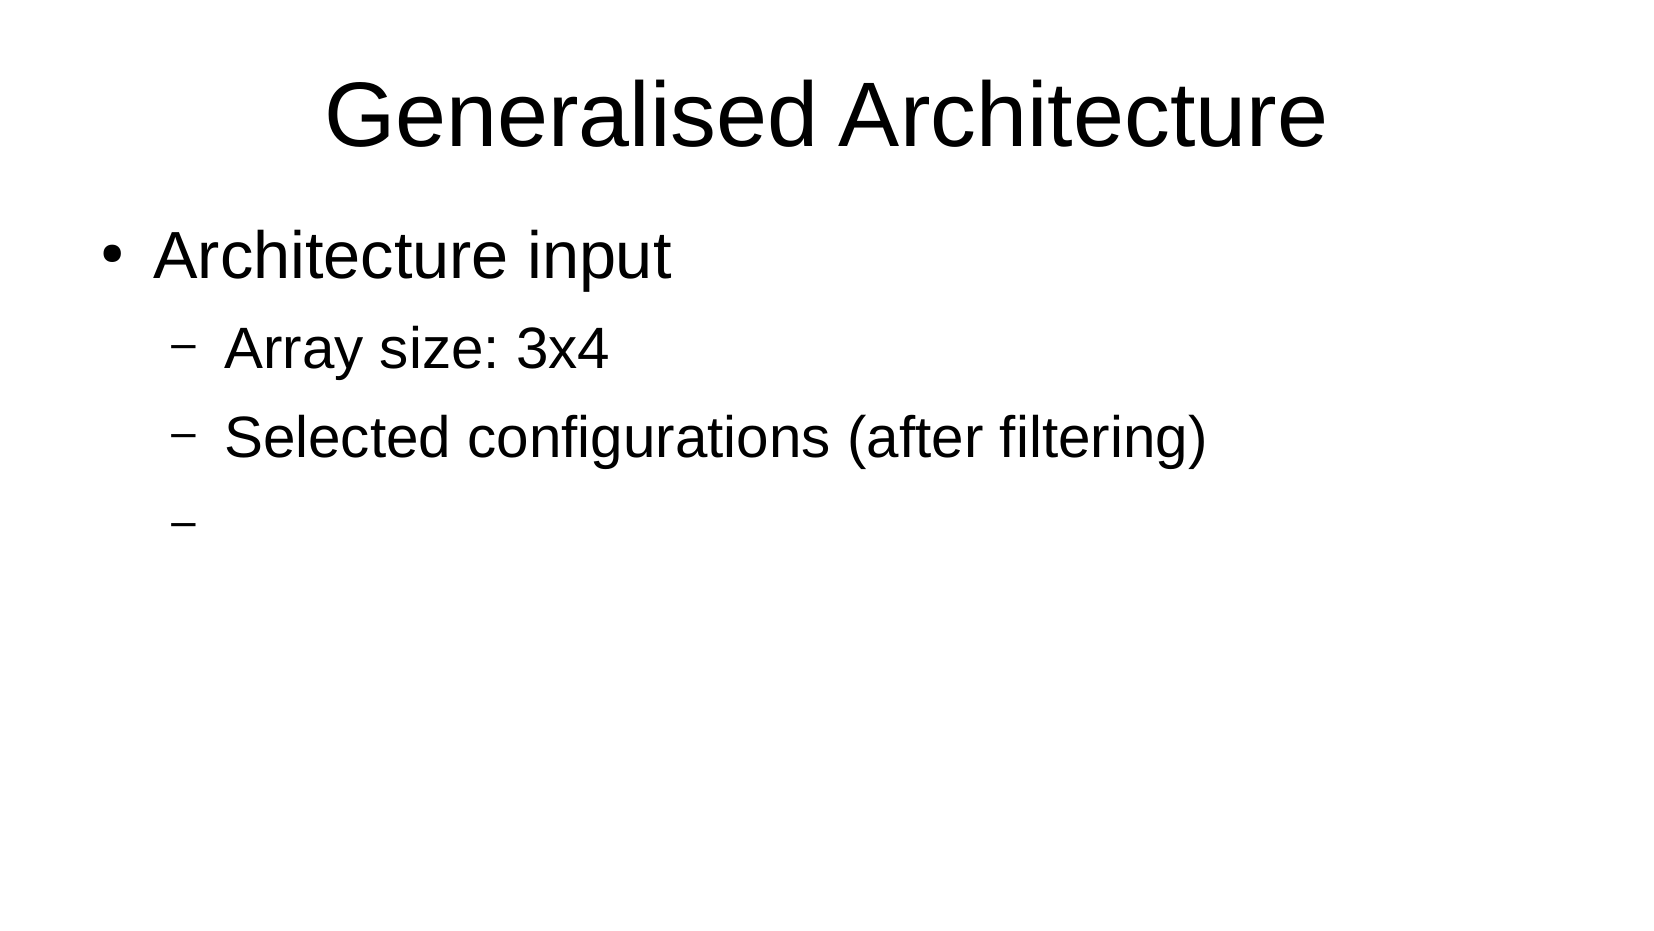

# Generalised Architecture
Architecture input
Array size: 3x4
Selected configurations (after filtering)